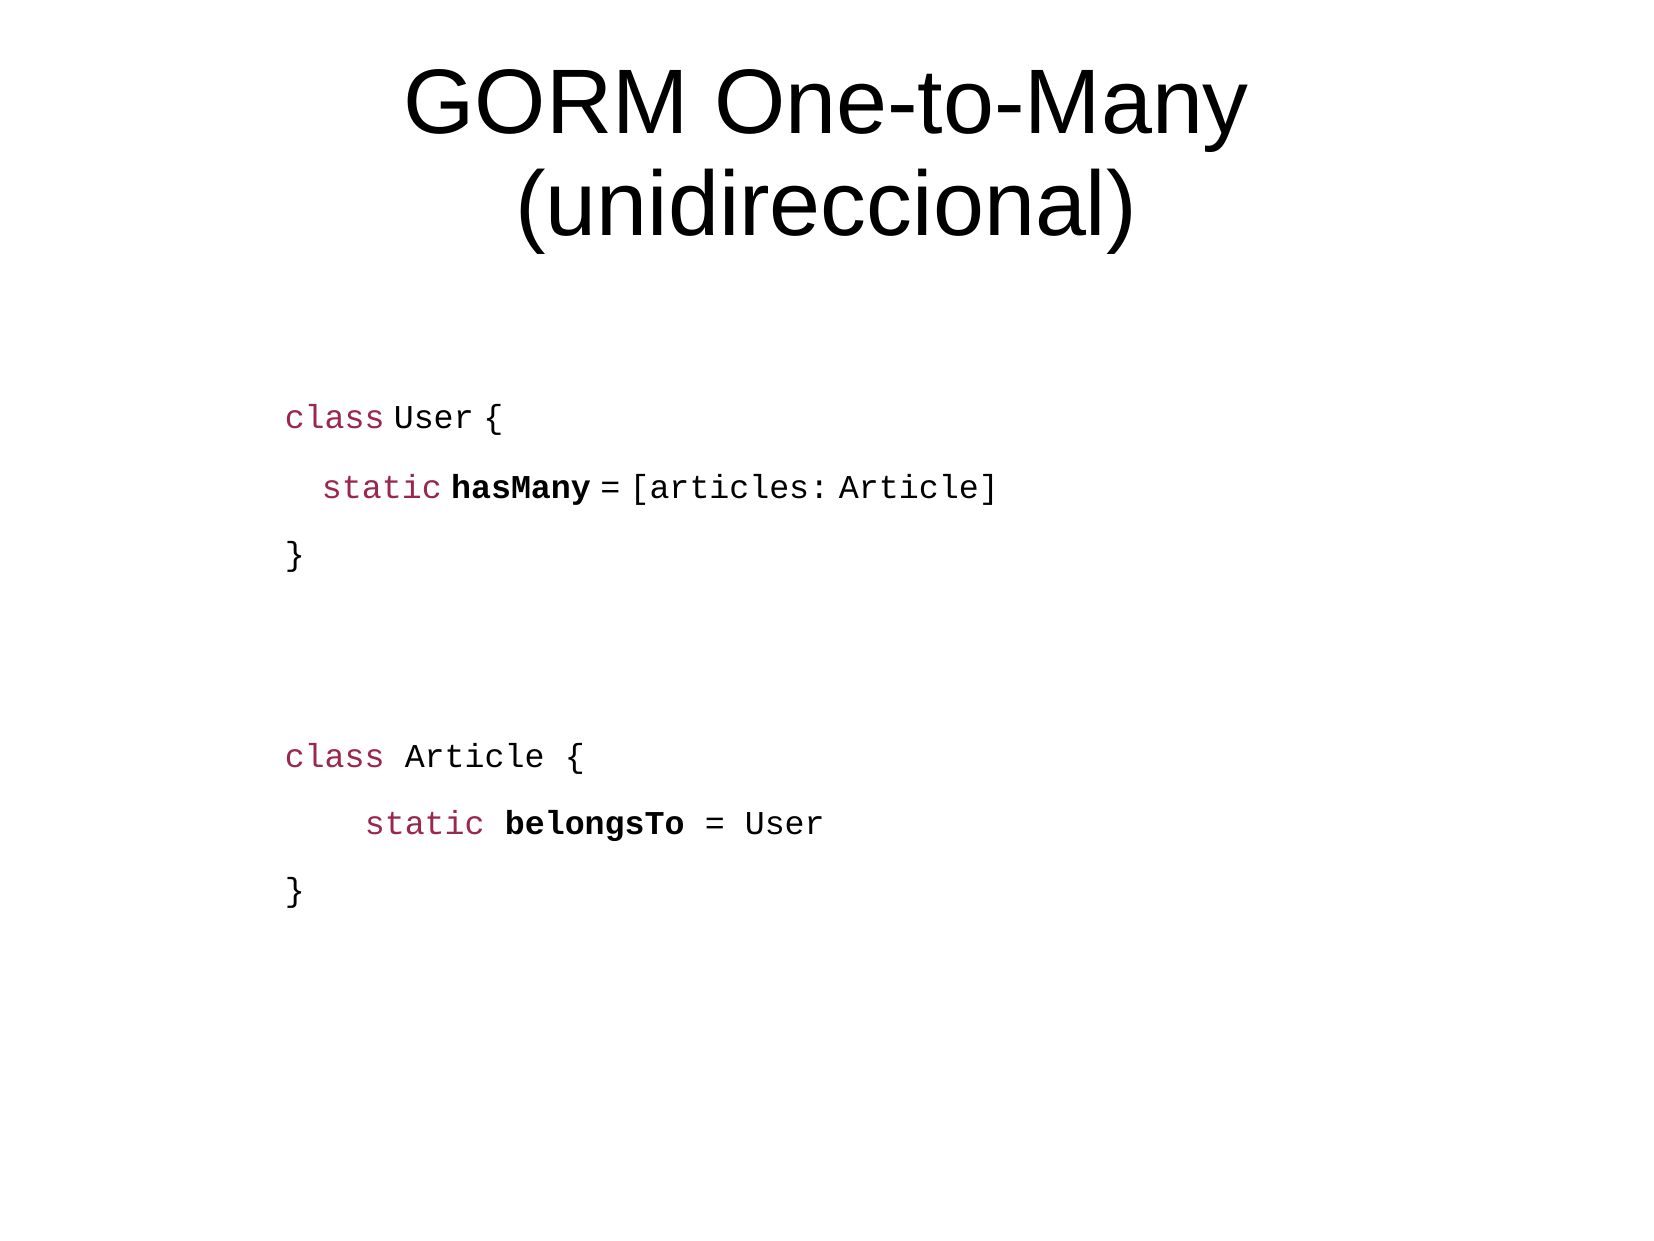

# GORM One-to-Many (unidireccional)
class User {
 static hasMany = [articles: Article]
}
class Article {
 static belongsTo = User
}